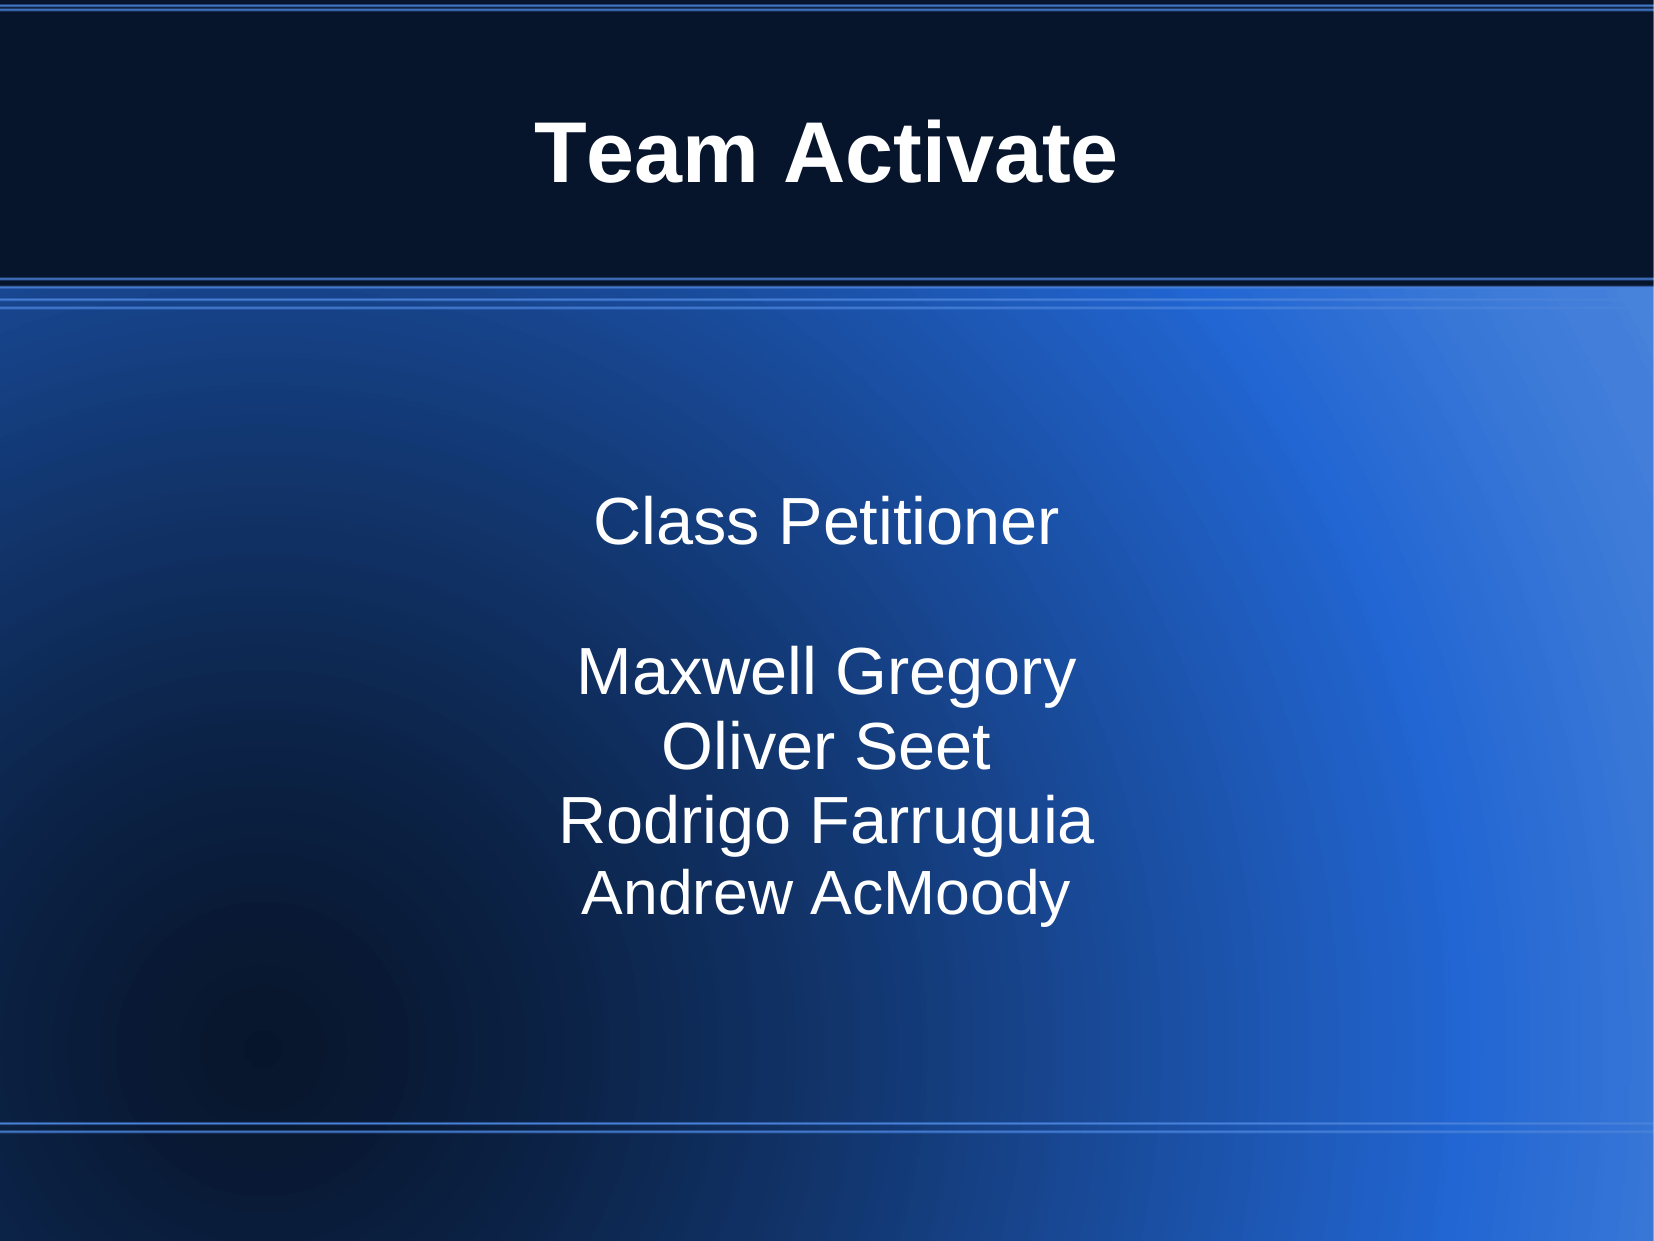

# Team Activate
Class Petitioner
Maxwell Gregory
Oliver Seet
Rodrigo Farruguia
Andrew AcMoody